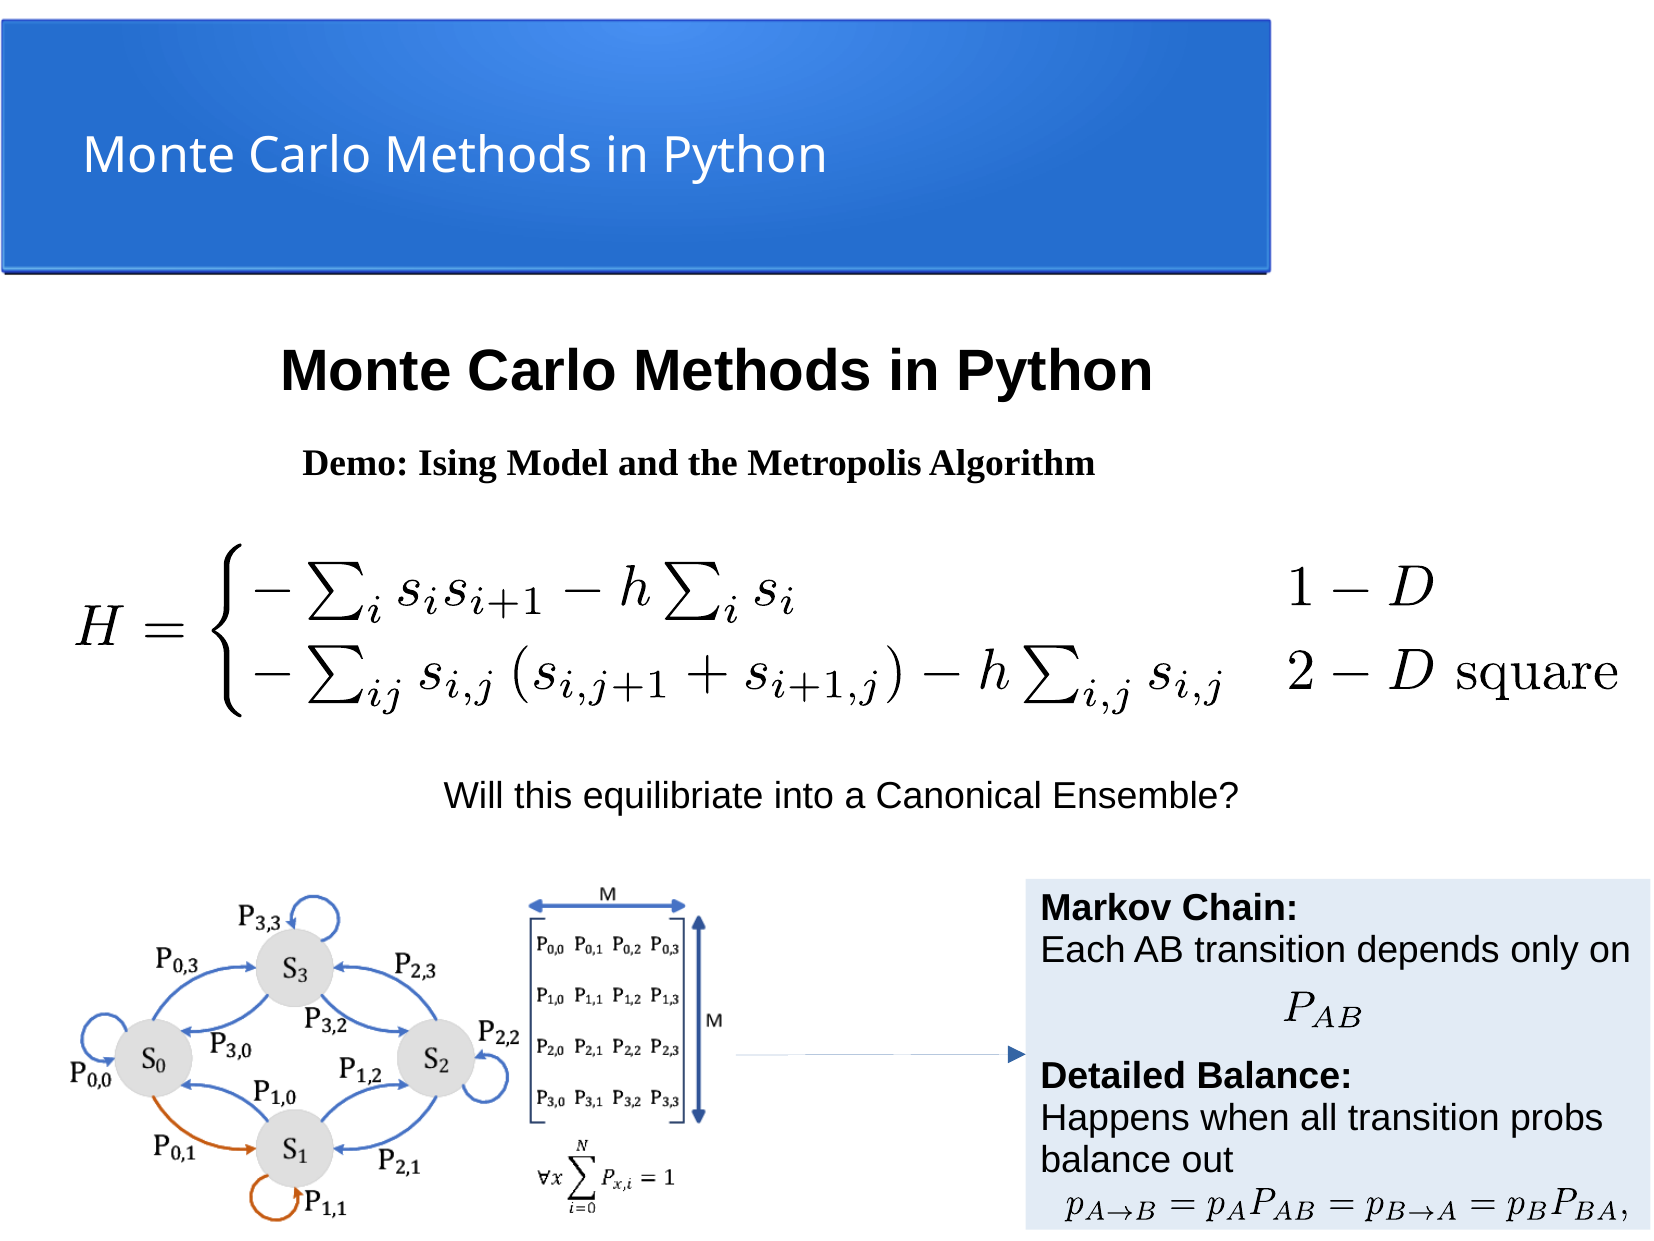

Monte Carlo Methods in Python
Monte Carlo Methods in Python
Demo: Ising Model and the Metropolis Algorithm
Will this equilibriate into a Canonical Ensemble?
Markov Chain:
Each AB transition depends only on
Detailed Balance:
Happens when all transition probs balance out